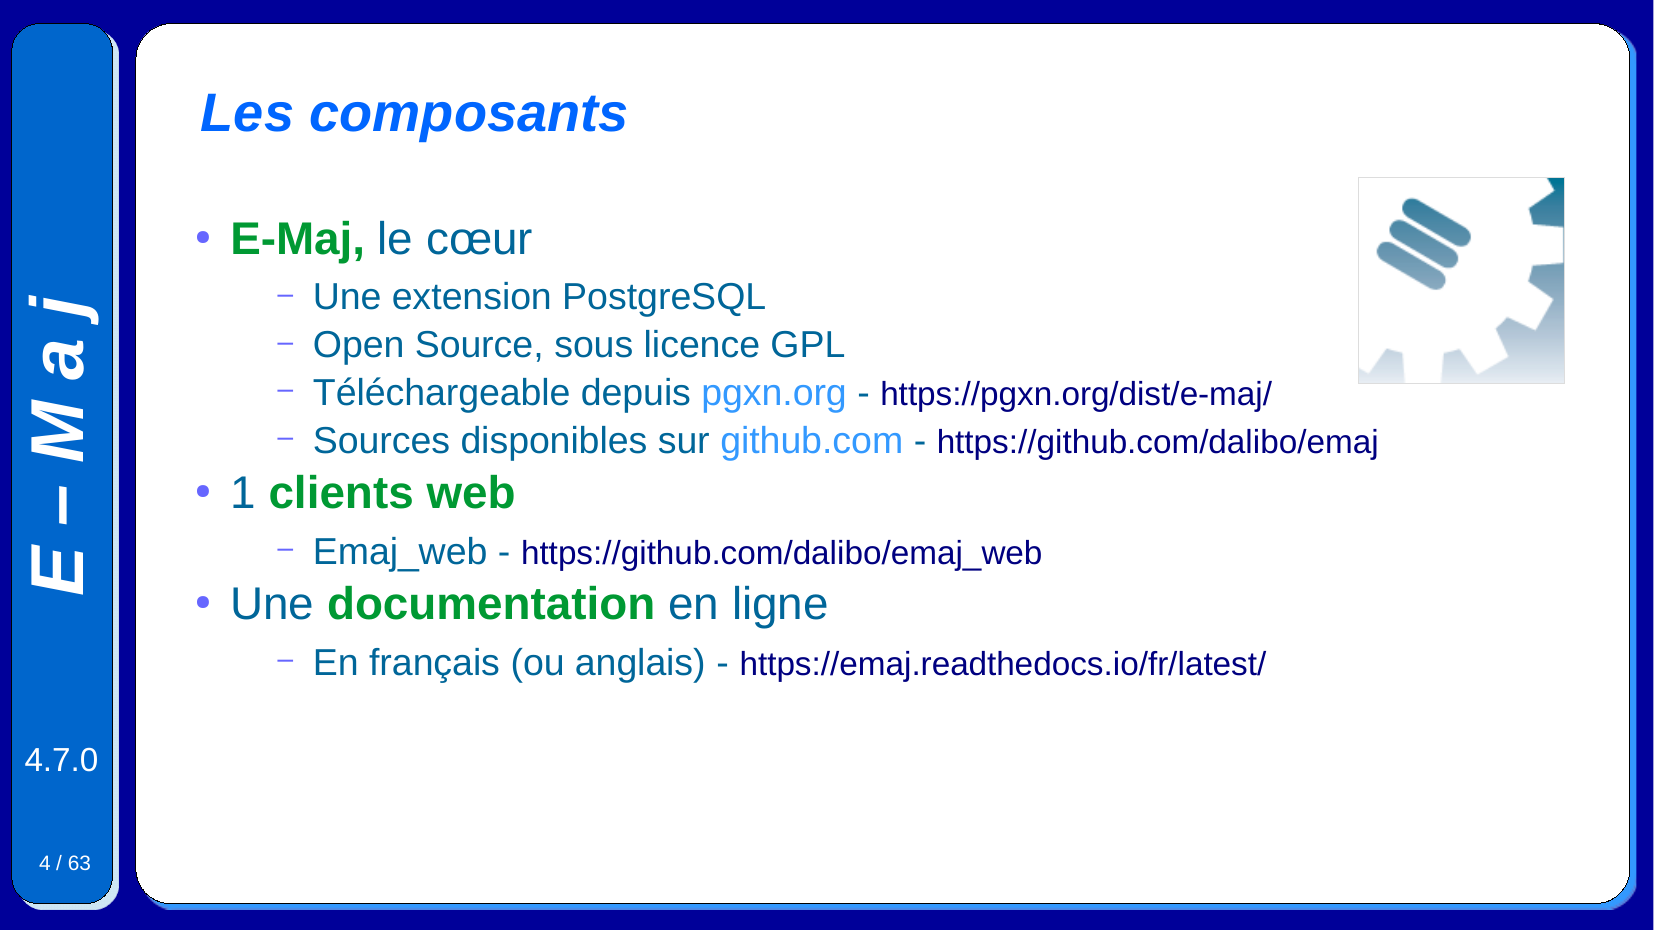

# Les composants
E-Maj, le cœur
Une extension PostgreSQL
Open Source, sous licence GPL
Téléchargeable depuis pgxn.org - https://pgxn.org/dist/e-maj/
Sources disponibles sur github.com - https://github.com/dalibo/emaj
1 clients web
Emaj_web - https://github.com/dalibo/emaj_web
Une documentation en ligne
En français (ou anglais) - https://emaj.readthedocs.io/fr/latest/